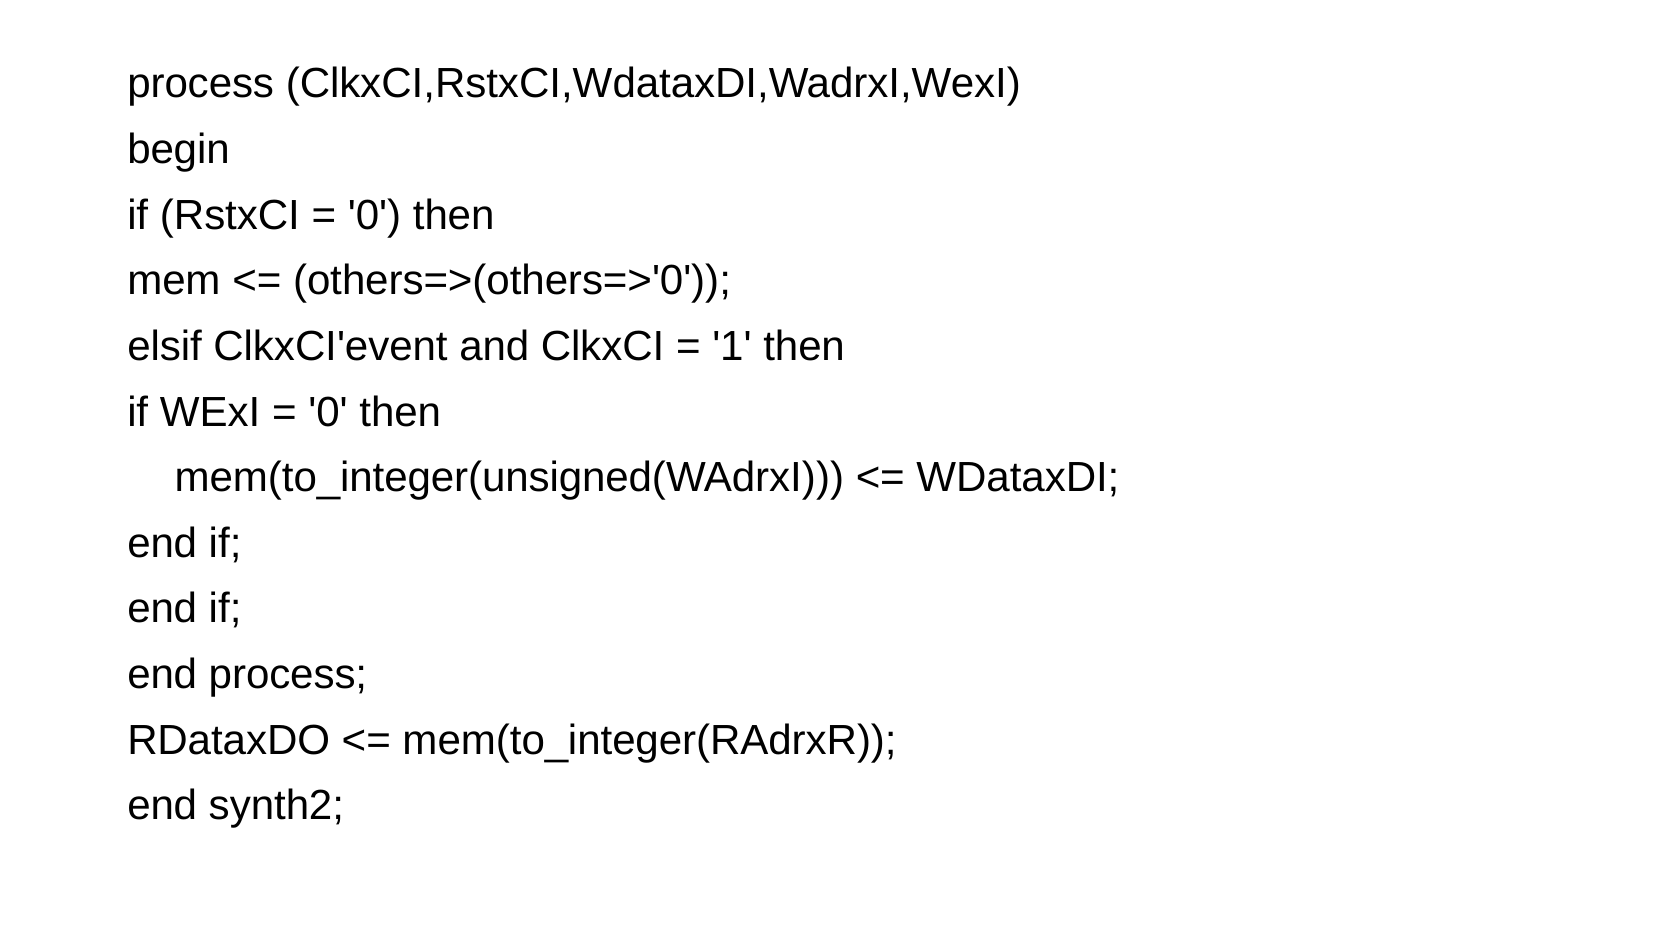

# process (ClkxCI,RstxCI,WdataxDI,WadrxI,WexI)
begin
if (RstxCI = '0') then
mem <= (others=>(others=>'0'));
elsif ClkxCI'event and ClkxCI = '1' then
if WExI = '0' then
 	mem(to_integer(unsigned(WAdrxI))) <= WDataxDI;
end if;
end if;
end process;
RDataxDO <= mem(to_integer(RAdrxR));
end synth2;